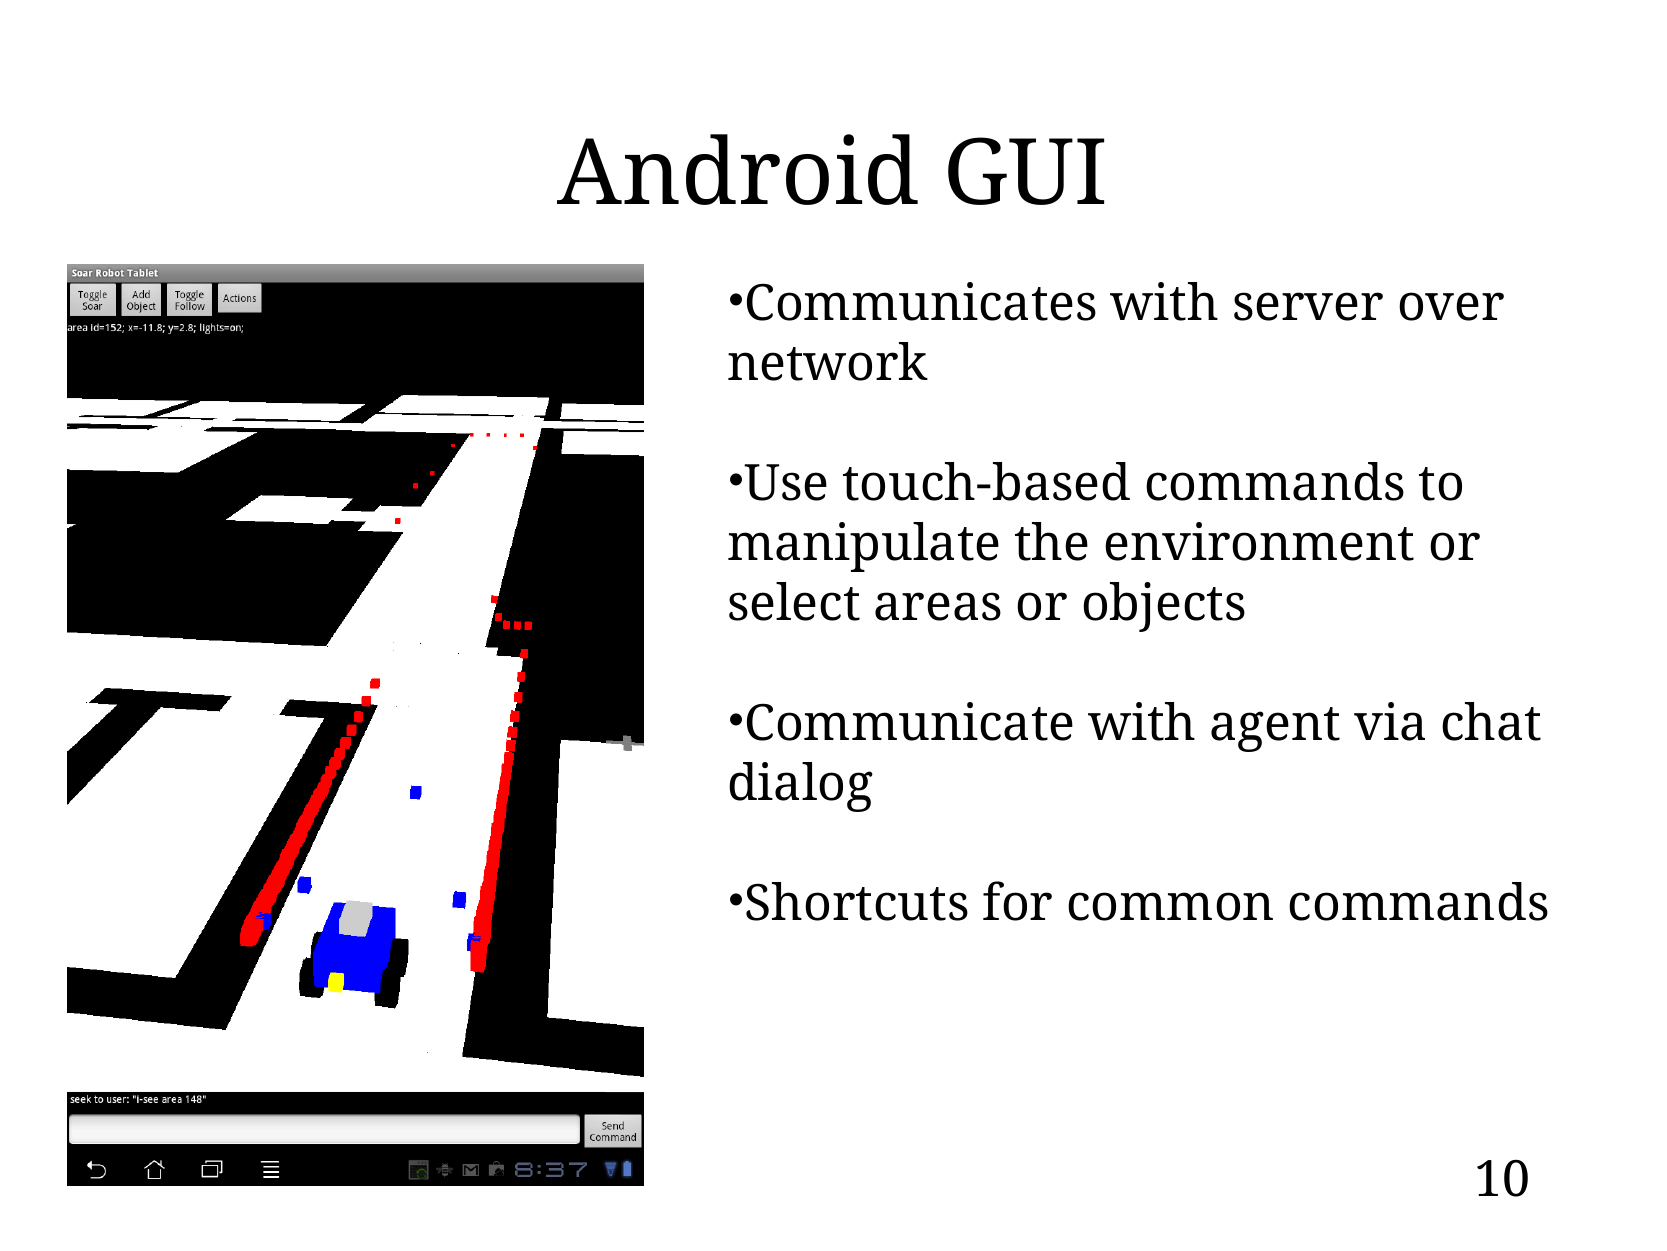

# Android GUI
Communicates with server over network
Use touch-based commands to manipulate the environment or select areas or objects
Communicate with agent via chat dialog
Shortcuts for common commands
10